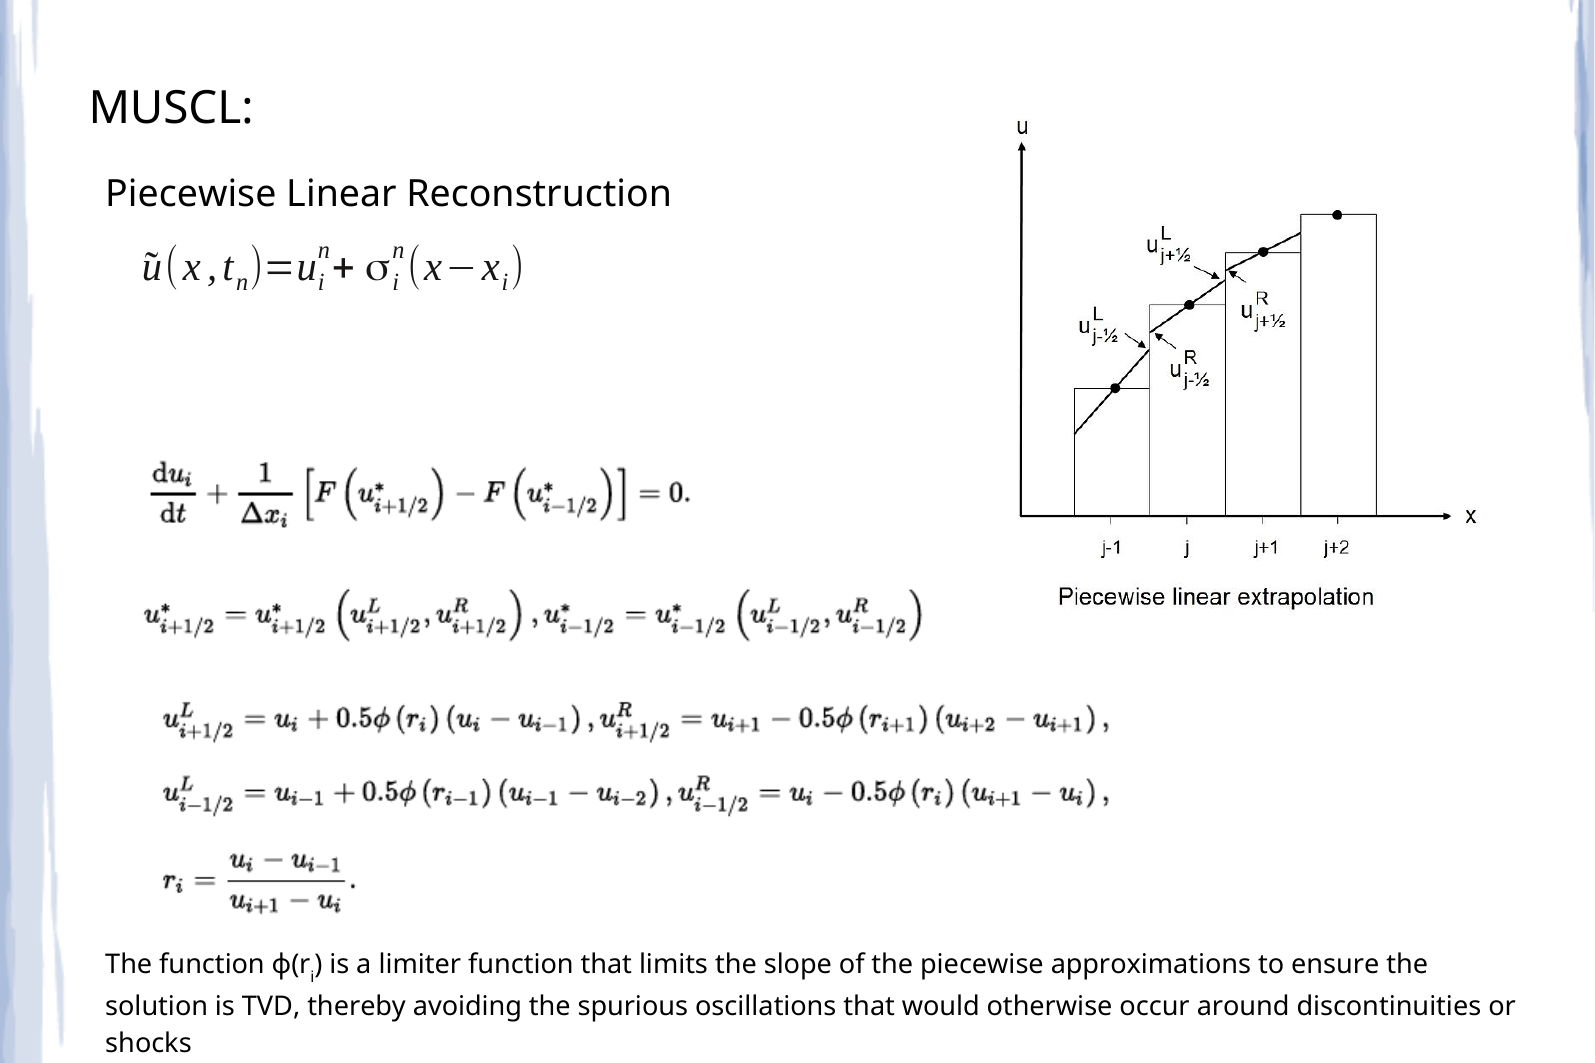

MUSCL:
# Piecewise Linear Reconstruction
The function ϕ(ri) is a limiter function that limits the slope of the piecewise approximations to ensure the solution is TVD, thereby avoiding the spurious oscillations that would otherwise occur around discontinuities or shocks